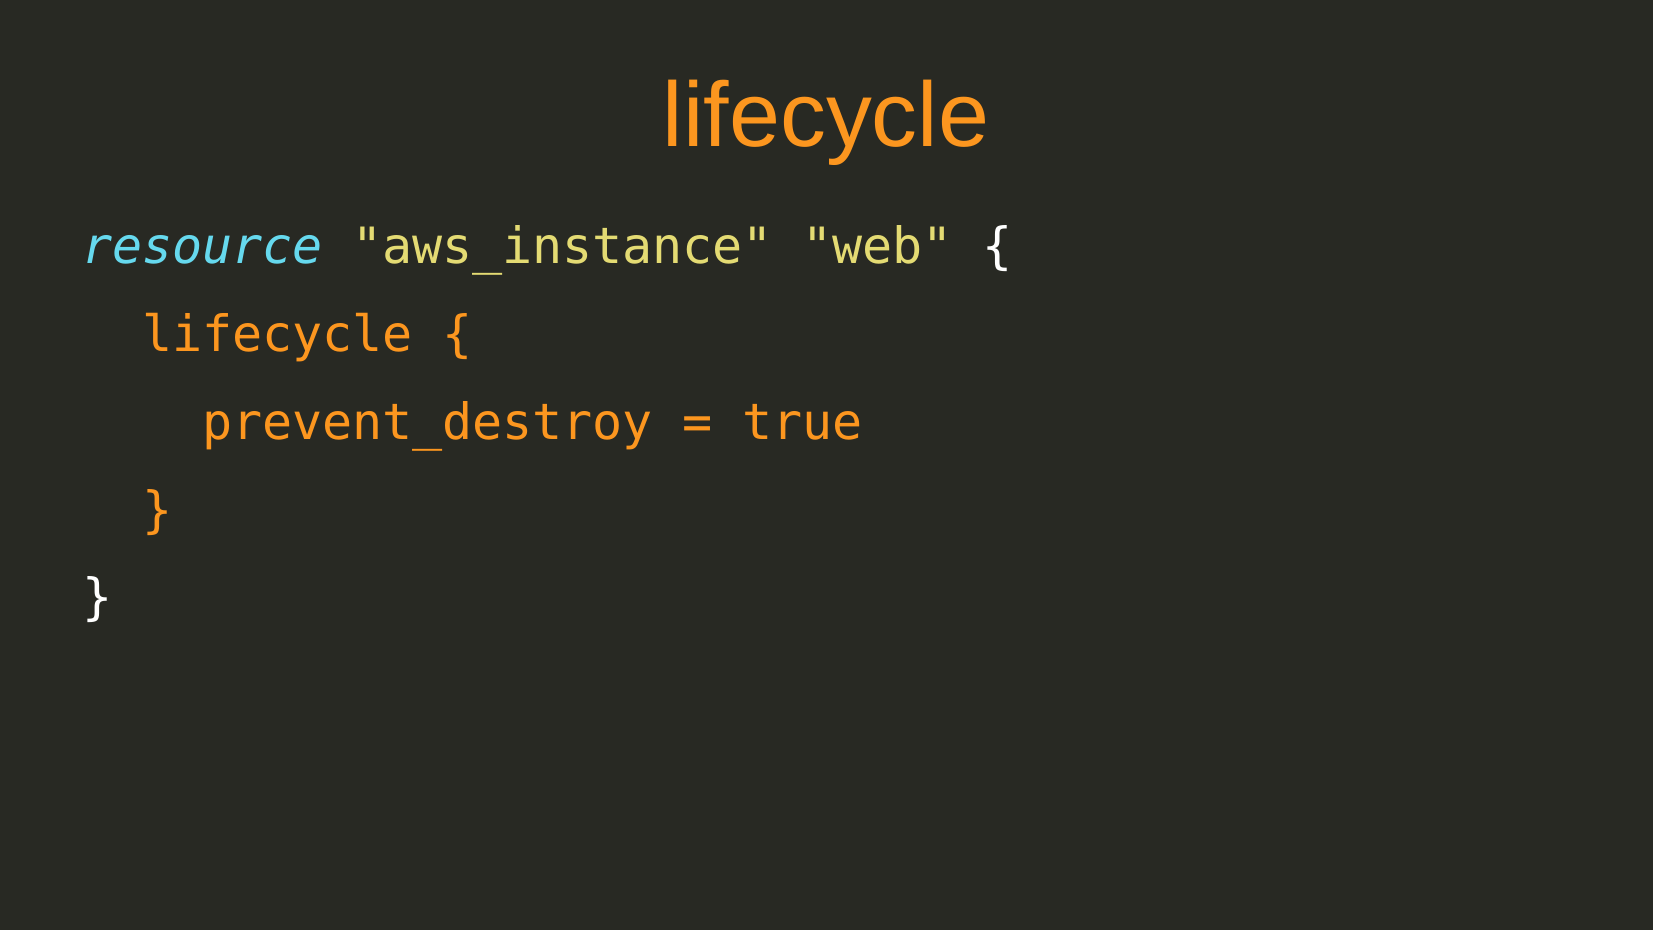

# lifecycle
resource "aws_instance" "web" {
 lifecycle {
 prevent_destroy = true
 }
}